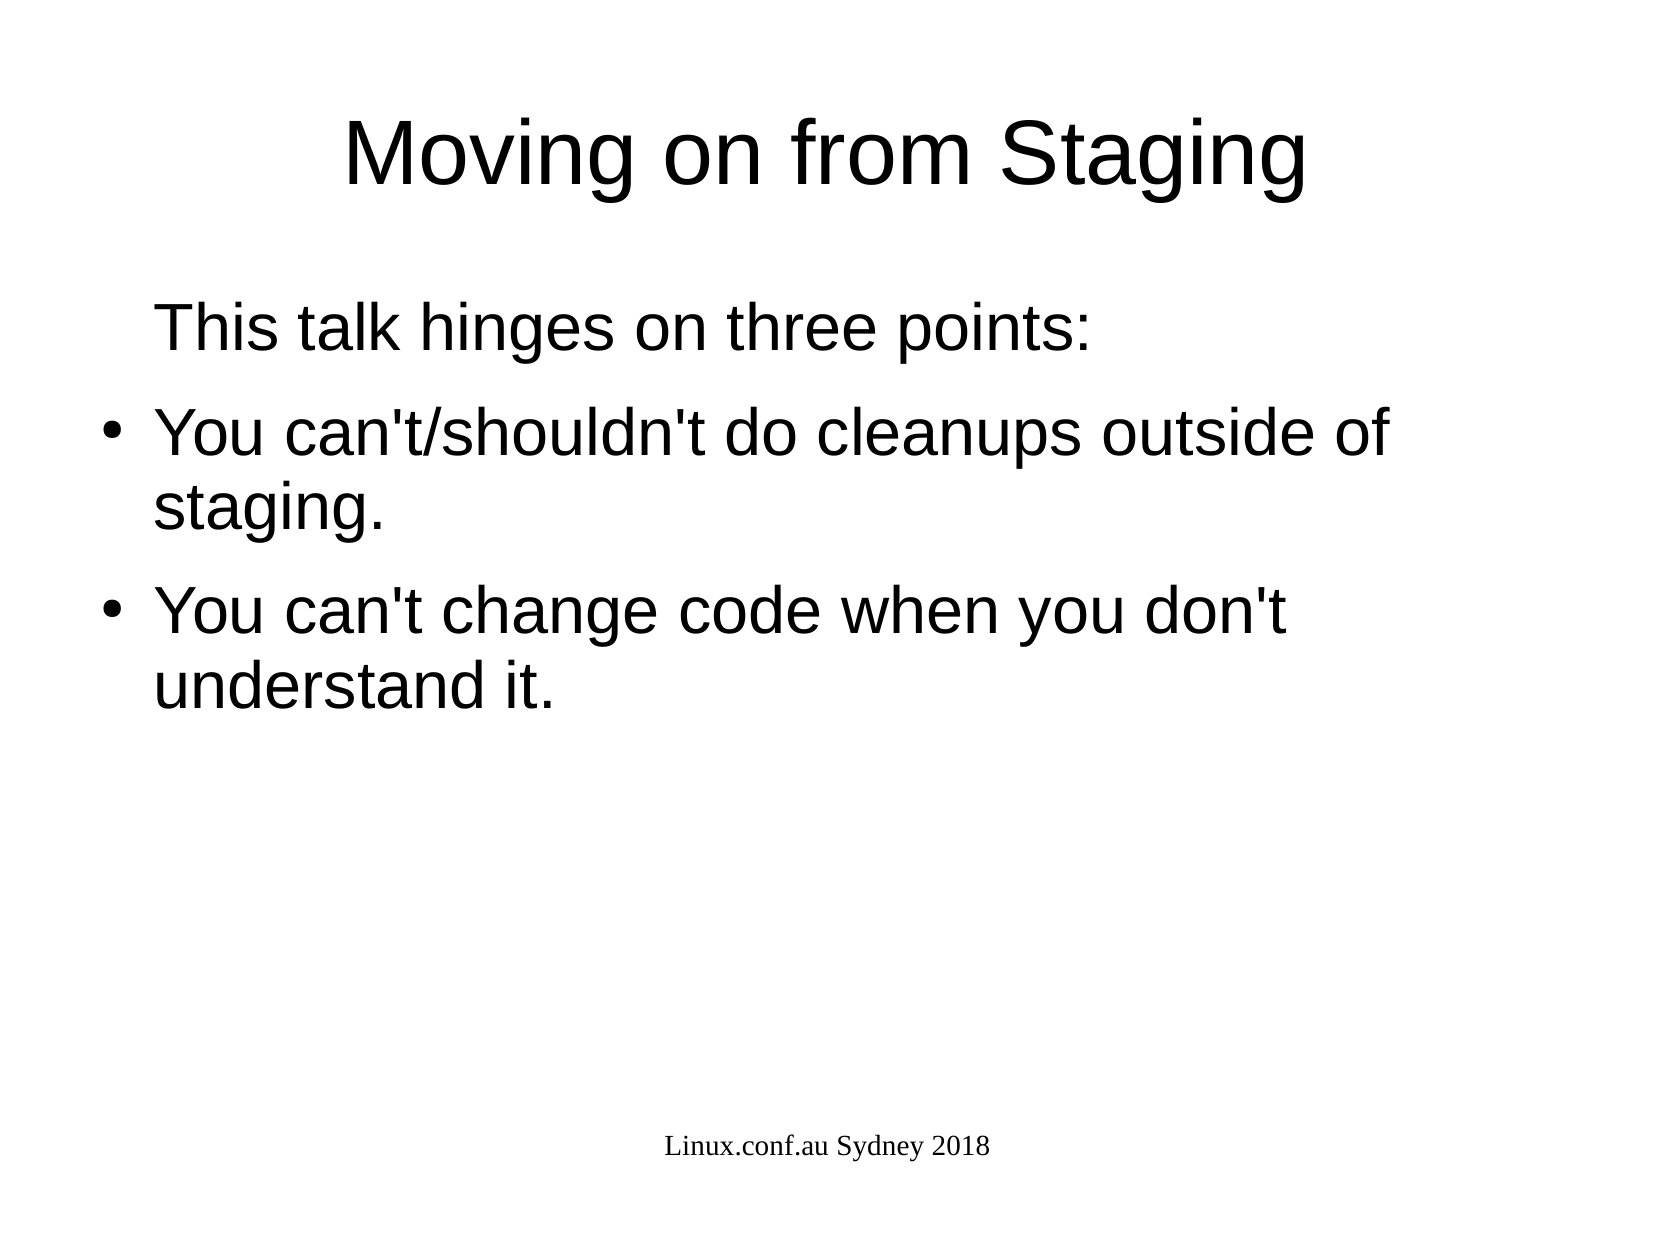

# Moving on from Staging
This talk hinges on three points:
You can't/shouldn't do cleanups outside of staging.
You can't change code when you don't understand it.
Linux.conf.au Sydney 2018